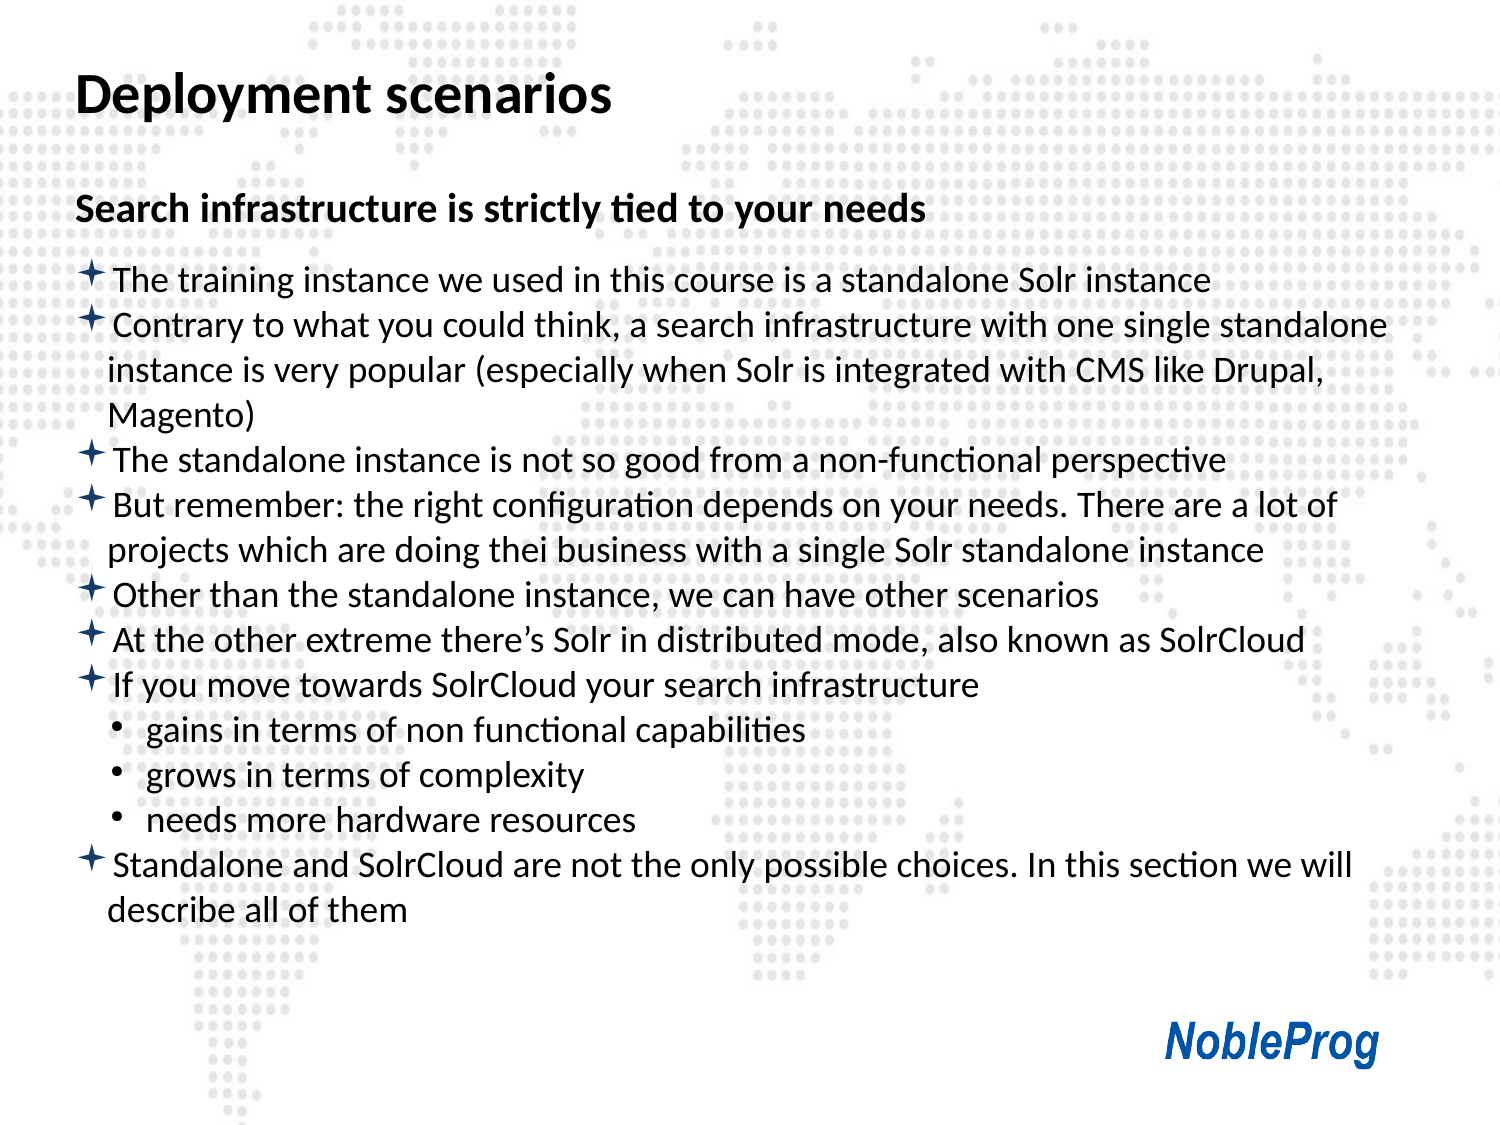

Deployment scenarios
Search infrastructure is strictly tied to your needs
The training instance we used in this course is a standalone Solr instance
Contrary to what you could think, a search infrastructure with one single standalone instance is very popular (especially when Solr is integrated with CMS like Drupal, Magento)
The standalone instance is not so good from a non-functional perspective
But remember: the right configuration depends on your needs. There are a lot of projects which are doing thei business with a single Solr standalone instance
Other than the standalone instance, we can have other scenarios
At the other extreme there’s Solr in distributed mode, also known as SolrCloud
If you move towards SolrCloud your search infrastructure
gains in terms of non functional capabilities
grows in terms of complexity
needs more hardware resources
Standalone and SolrCloud are not the only possible choices. In this section we will describe all of them
[1] https://lucene.apache.org/solr/guide/6_6/faceting.html#faceting